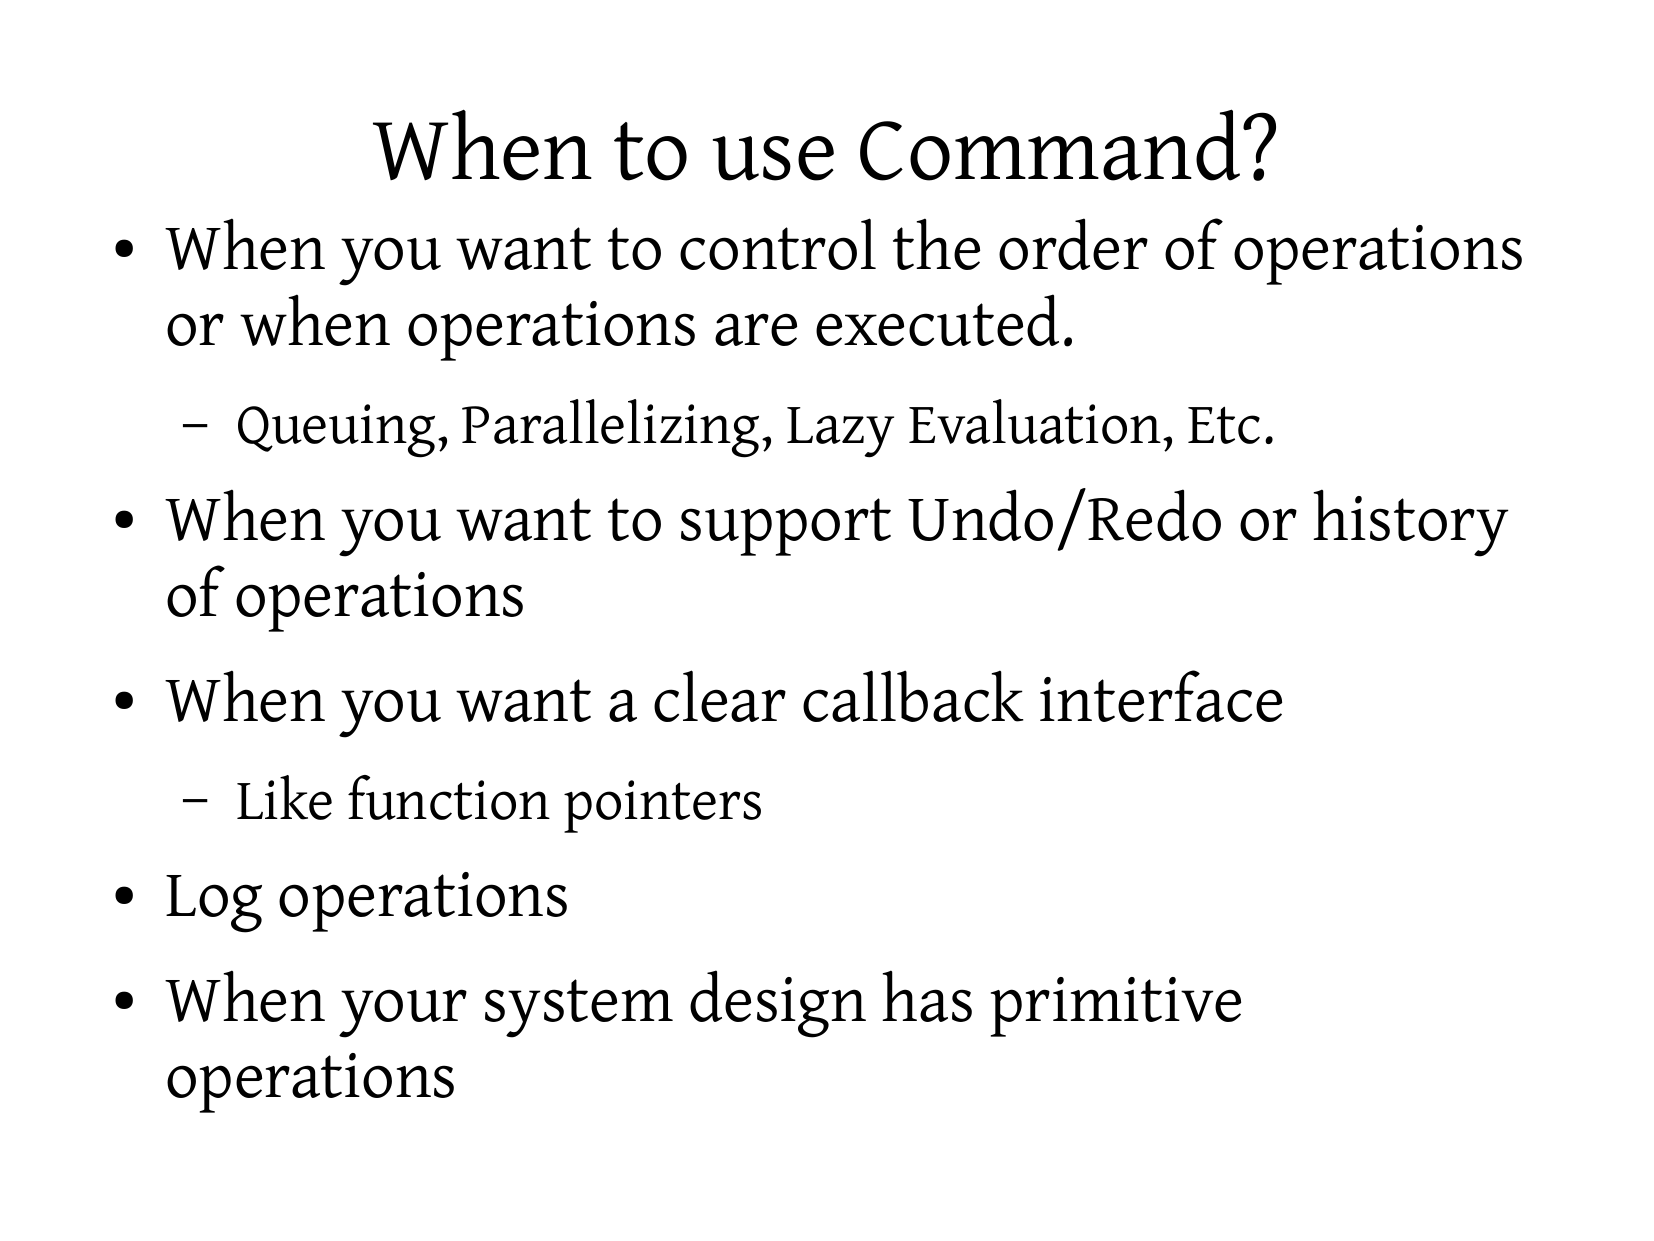

# When to use Command?
When you want to control the order of operations or when operations are executed.
Queuing, Parallelizing, Lazy Evaluation, Etc.
When you want to support Undo/Redo or history of operations
When you want a clear callback interface
Like function pointers
Log operations
When your system design has primitive operations